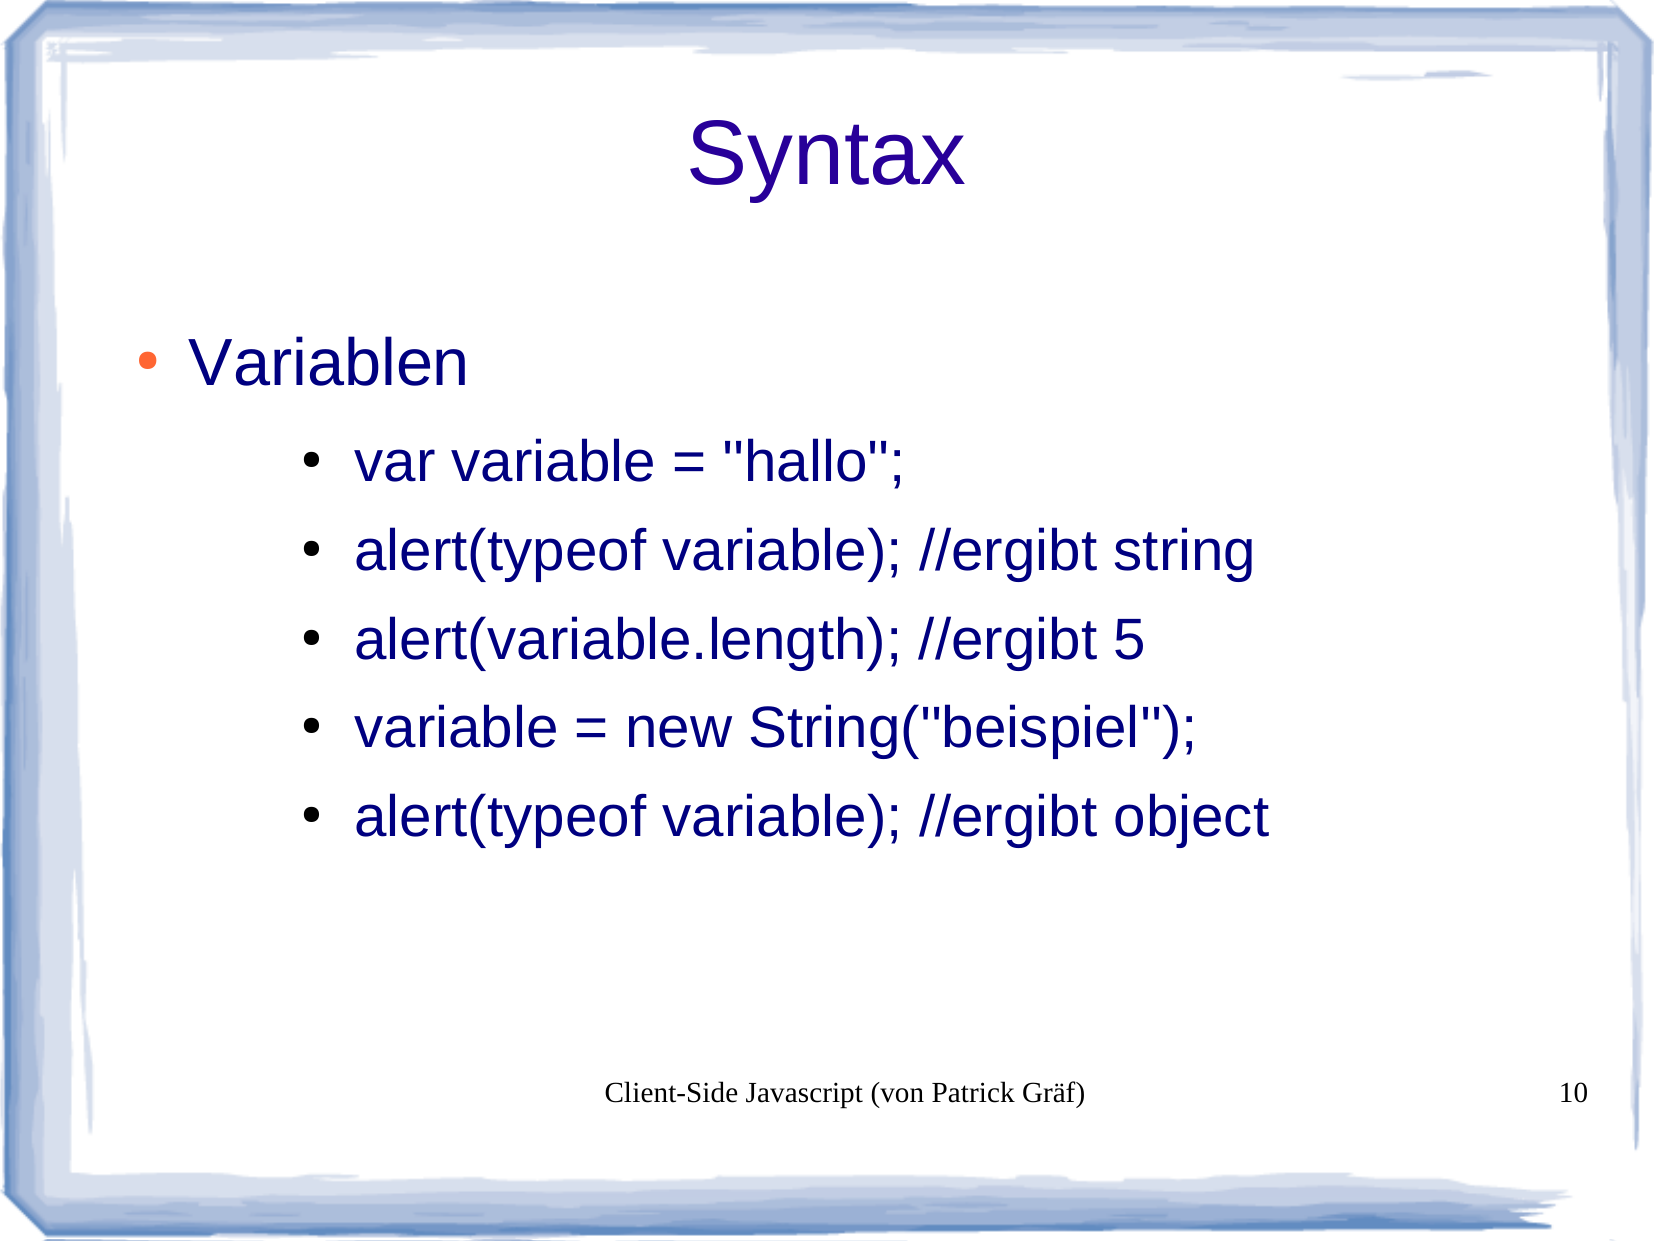

# Syntax
Variablen
var variable = ''hallo'';
alert(typeof variable); //ergibt string
alert(variable.length); //ergibt 5
variable = new String(''beispiel'');
alert(typeof variable); //ergibt object
Client-Side Javascript (von Patrick Gräf)
10